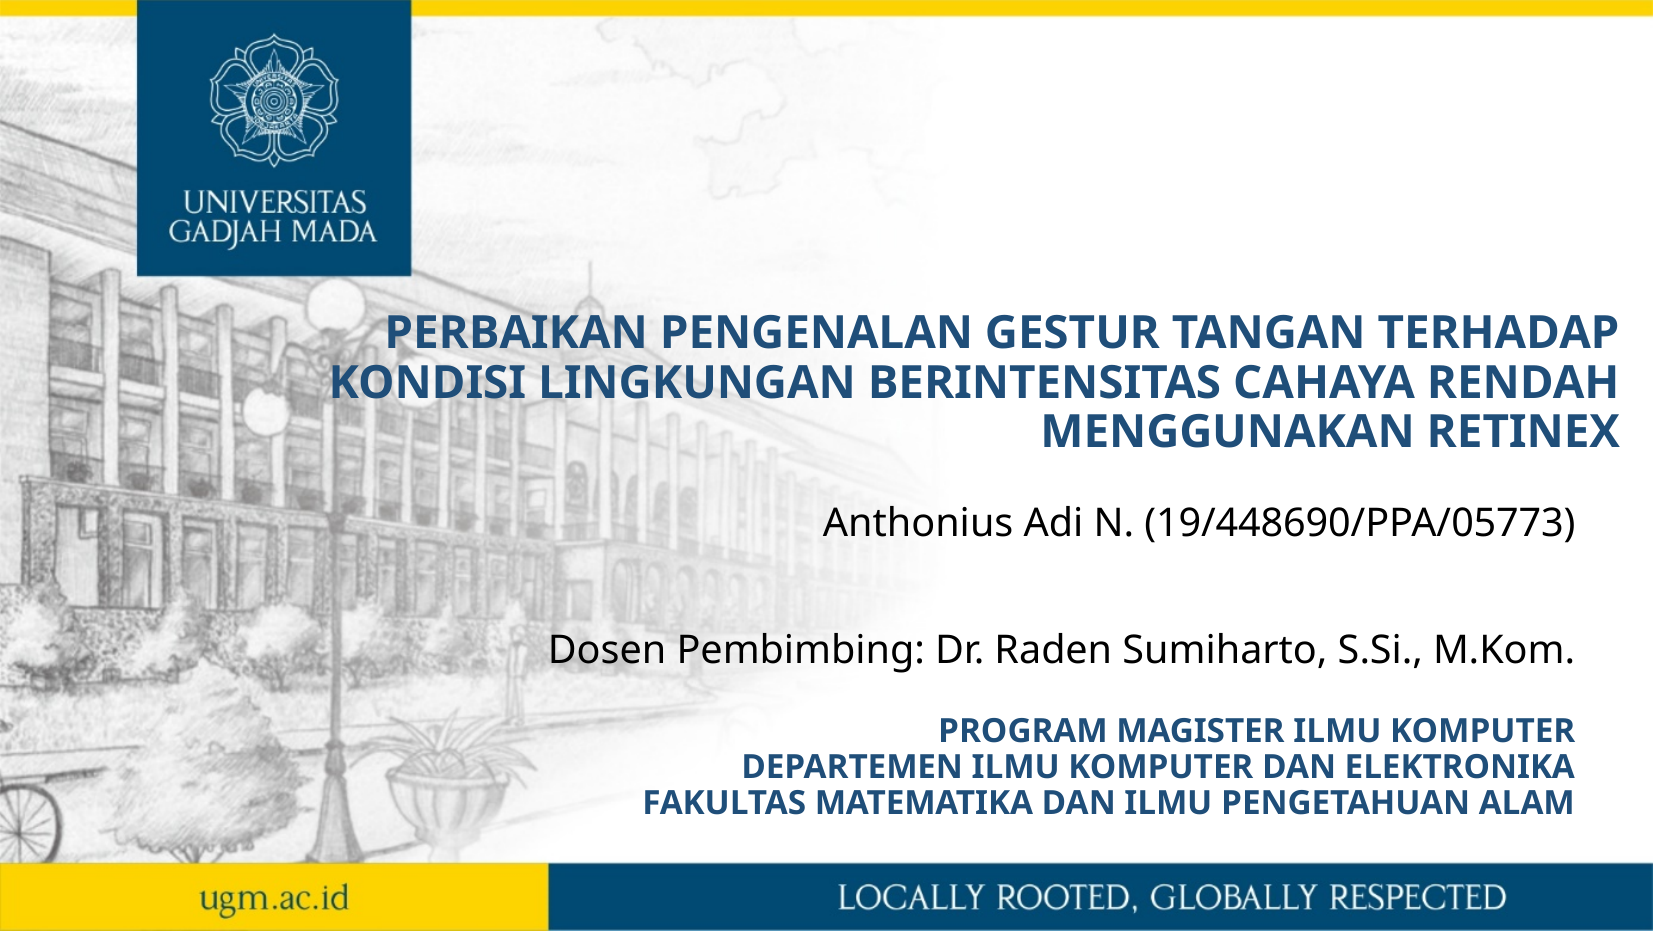

# PERBAIKAN PENGENALAN GESTUR TANGAN TERHADAP KONDISI LINGKUNGAN BERINTENSITAS CAHAYA RENDAH MENGGUNAKAN RETINEX
Anthonius Adi N. (19/448690/PPA/05773)
Dosen Pembimbing: Dr. Raden Sumiharto, S.Si., M.Kom.
PROGRAM MAGISTER ILMU KOMPUTER
DEPARTEMEN ILMU KOMPUTER DAN ELEKTRONIKA
FAKULTAS MATEMATIKA DAN ILMU PENGETAHUAN ALAM